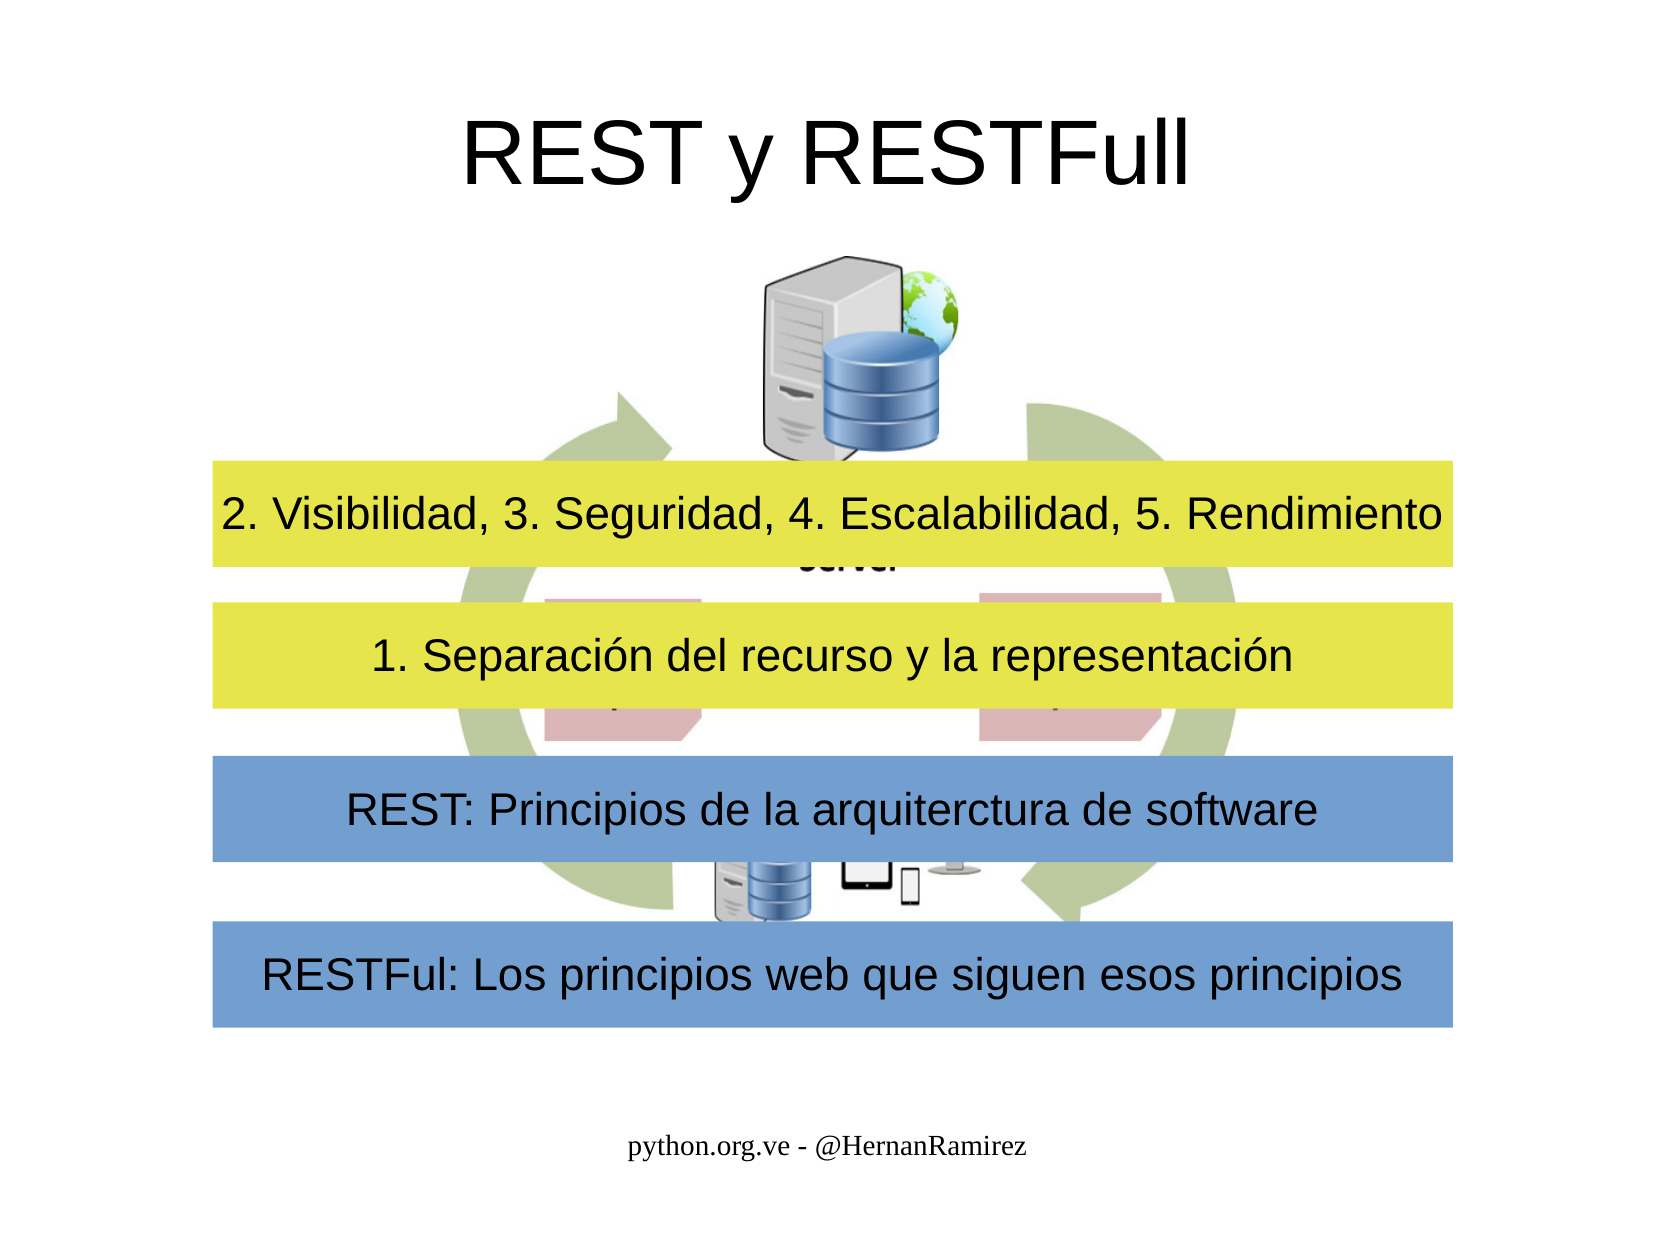

# REST y RESTFull
2. Visibilidad, 3. Seguridad, 4. Escalabilidad, 5. Rendimiento
1. Separación del recurso y la representación
REST: Principios de la arquiterctura de software
RESTFul: Los principios web que siguen esos principios
python.org.ve - @HernanRamirez